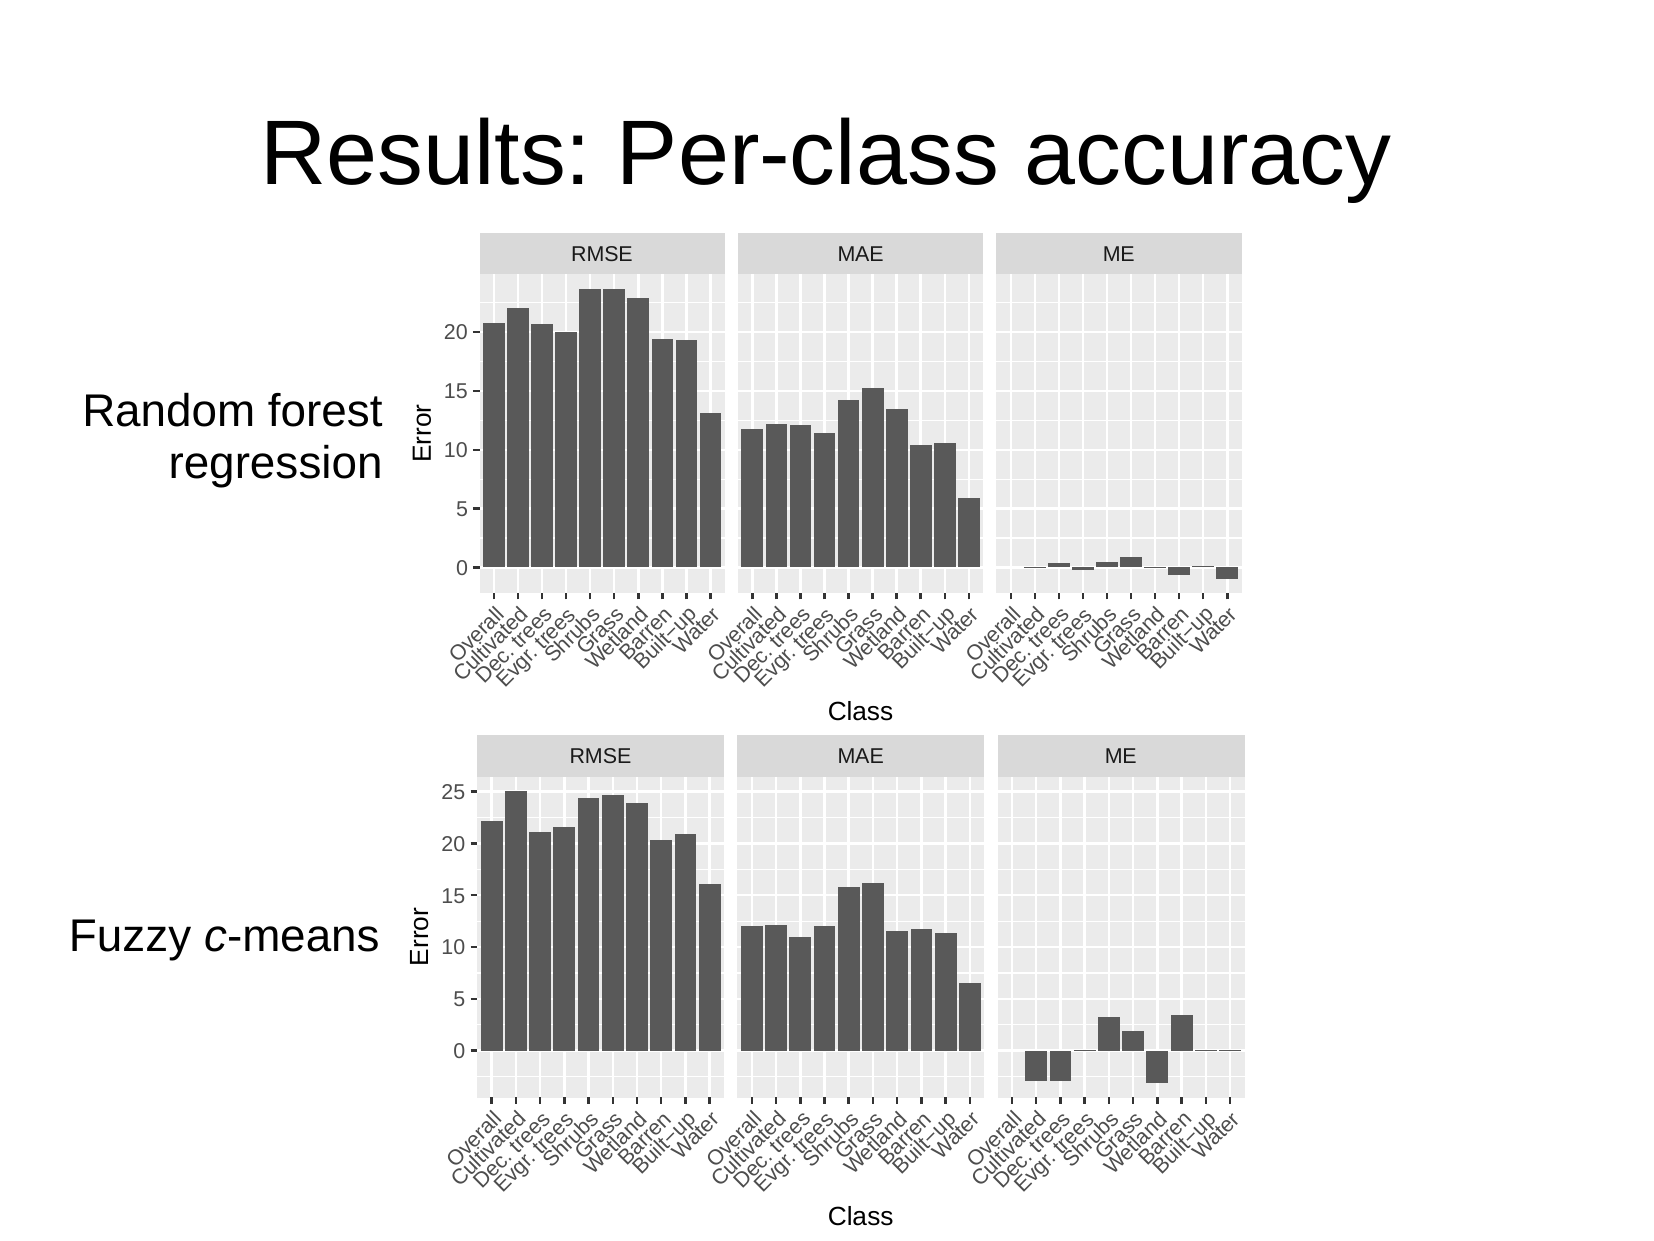

# Results: Per-class accuracy
Random forest regression
Fuzzy c-means